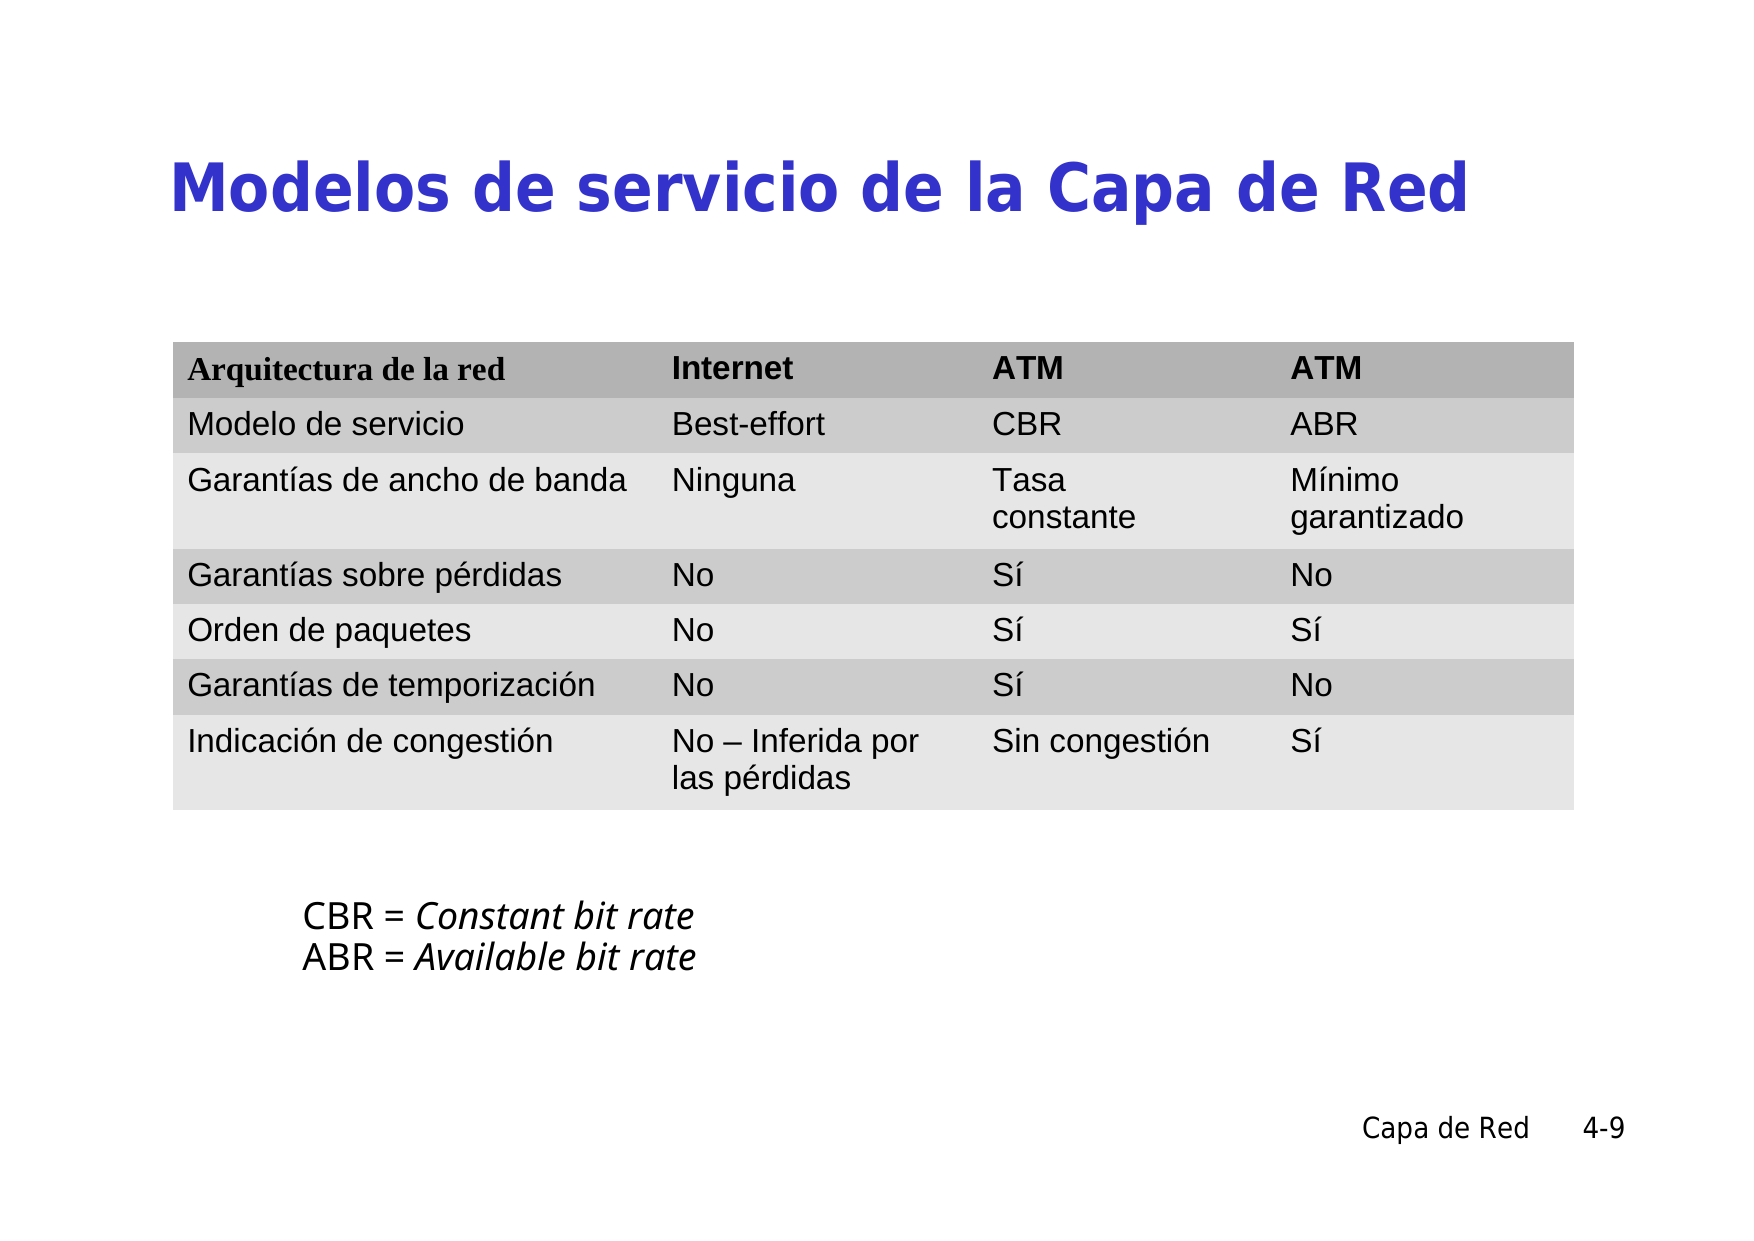

# Modelos de servicio de la Capa de Red
| Arquitectura de la red | Internet | ATM | ATM |
| --- | --- | --- | --- |
| Modelo de servicio | Best-effort | CBR | ABR |
| Garantías de ancho de banda | Ninguna | Tasa constante | Mínimo garantizado |
| Garantías sobre pérdidas | No | Sí | No |
| Orden de paquetes | No | Sí | Sí |
| Garantías de temporización | No | Sí | No |
| Indicación de congestión | No – Inferida por las pérdidas | Sin congestión | Sí |
CBR = Constant bit rate
ABR = Available bit rate